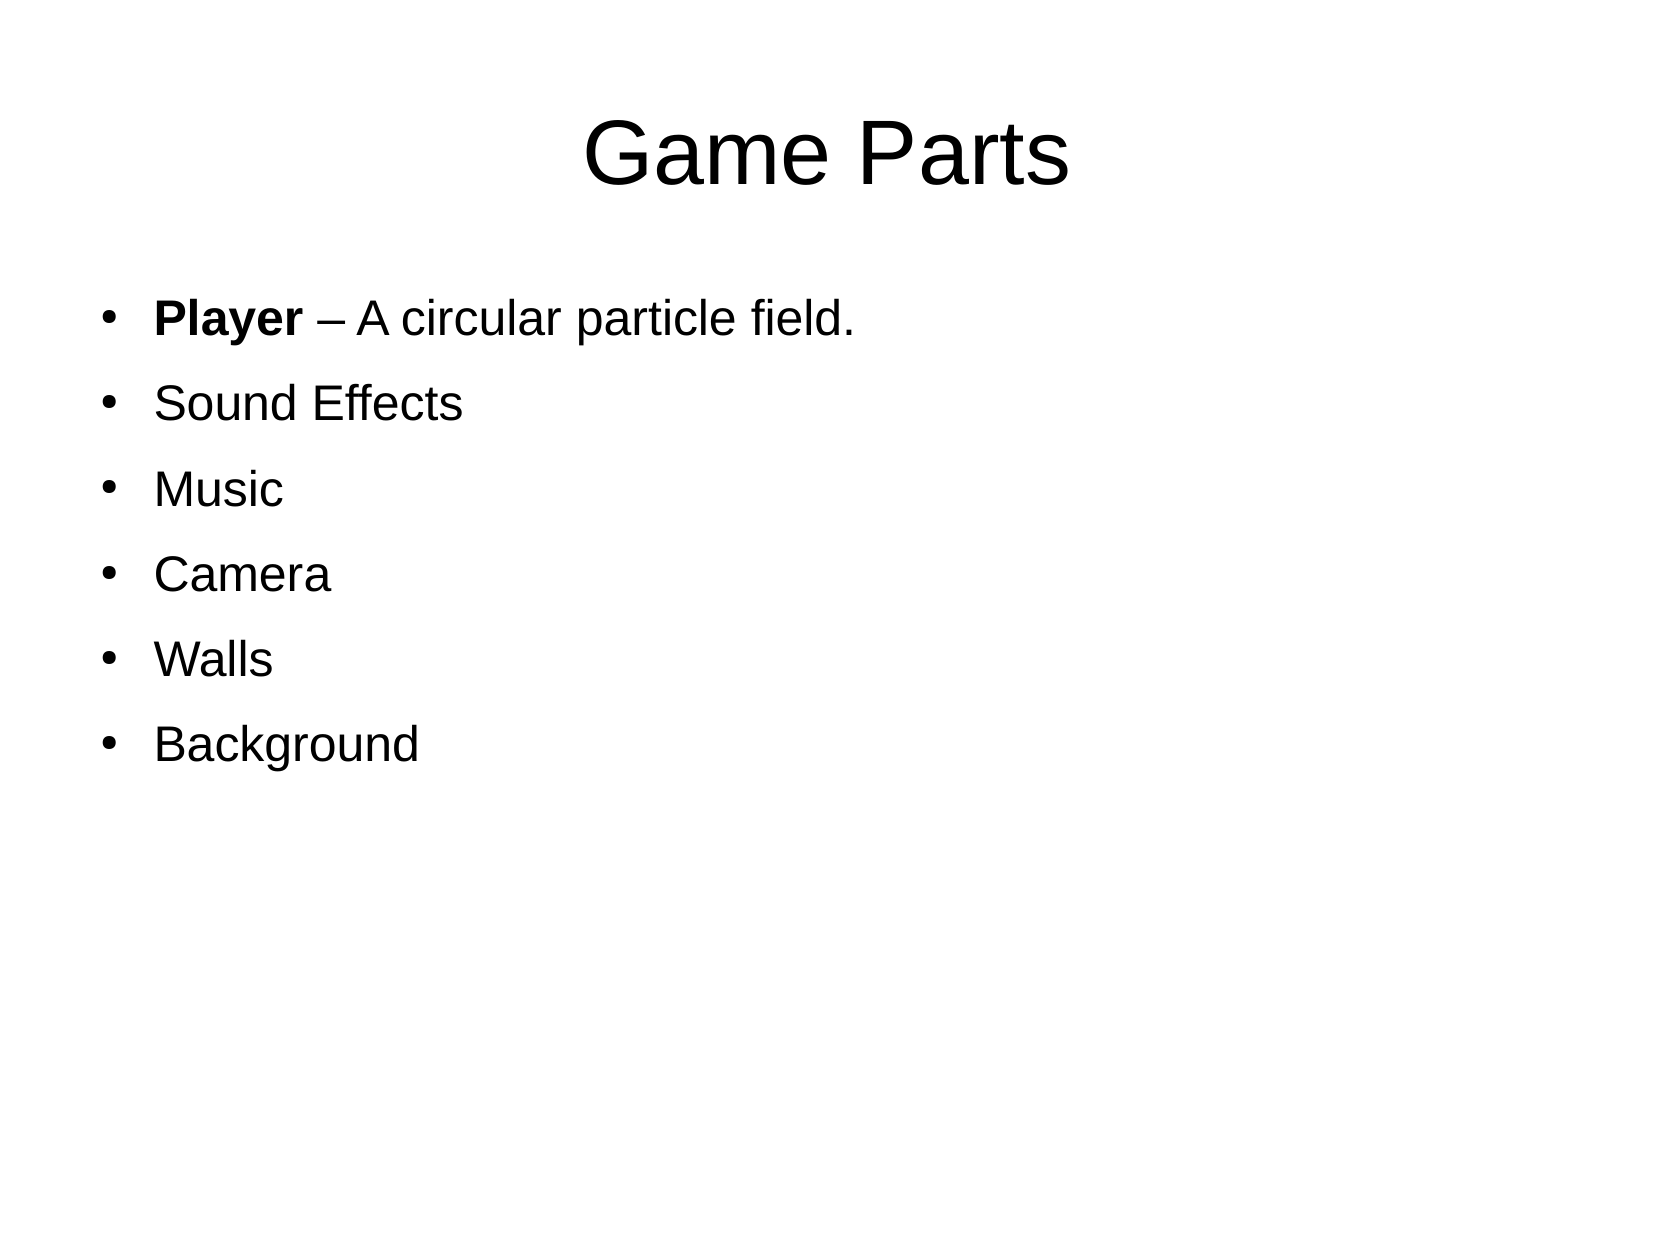

# Game Parts
Player – A circular particle field.
Sound Effects
Music
Camera
Walls
Background